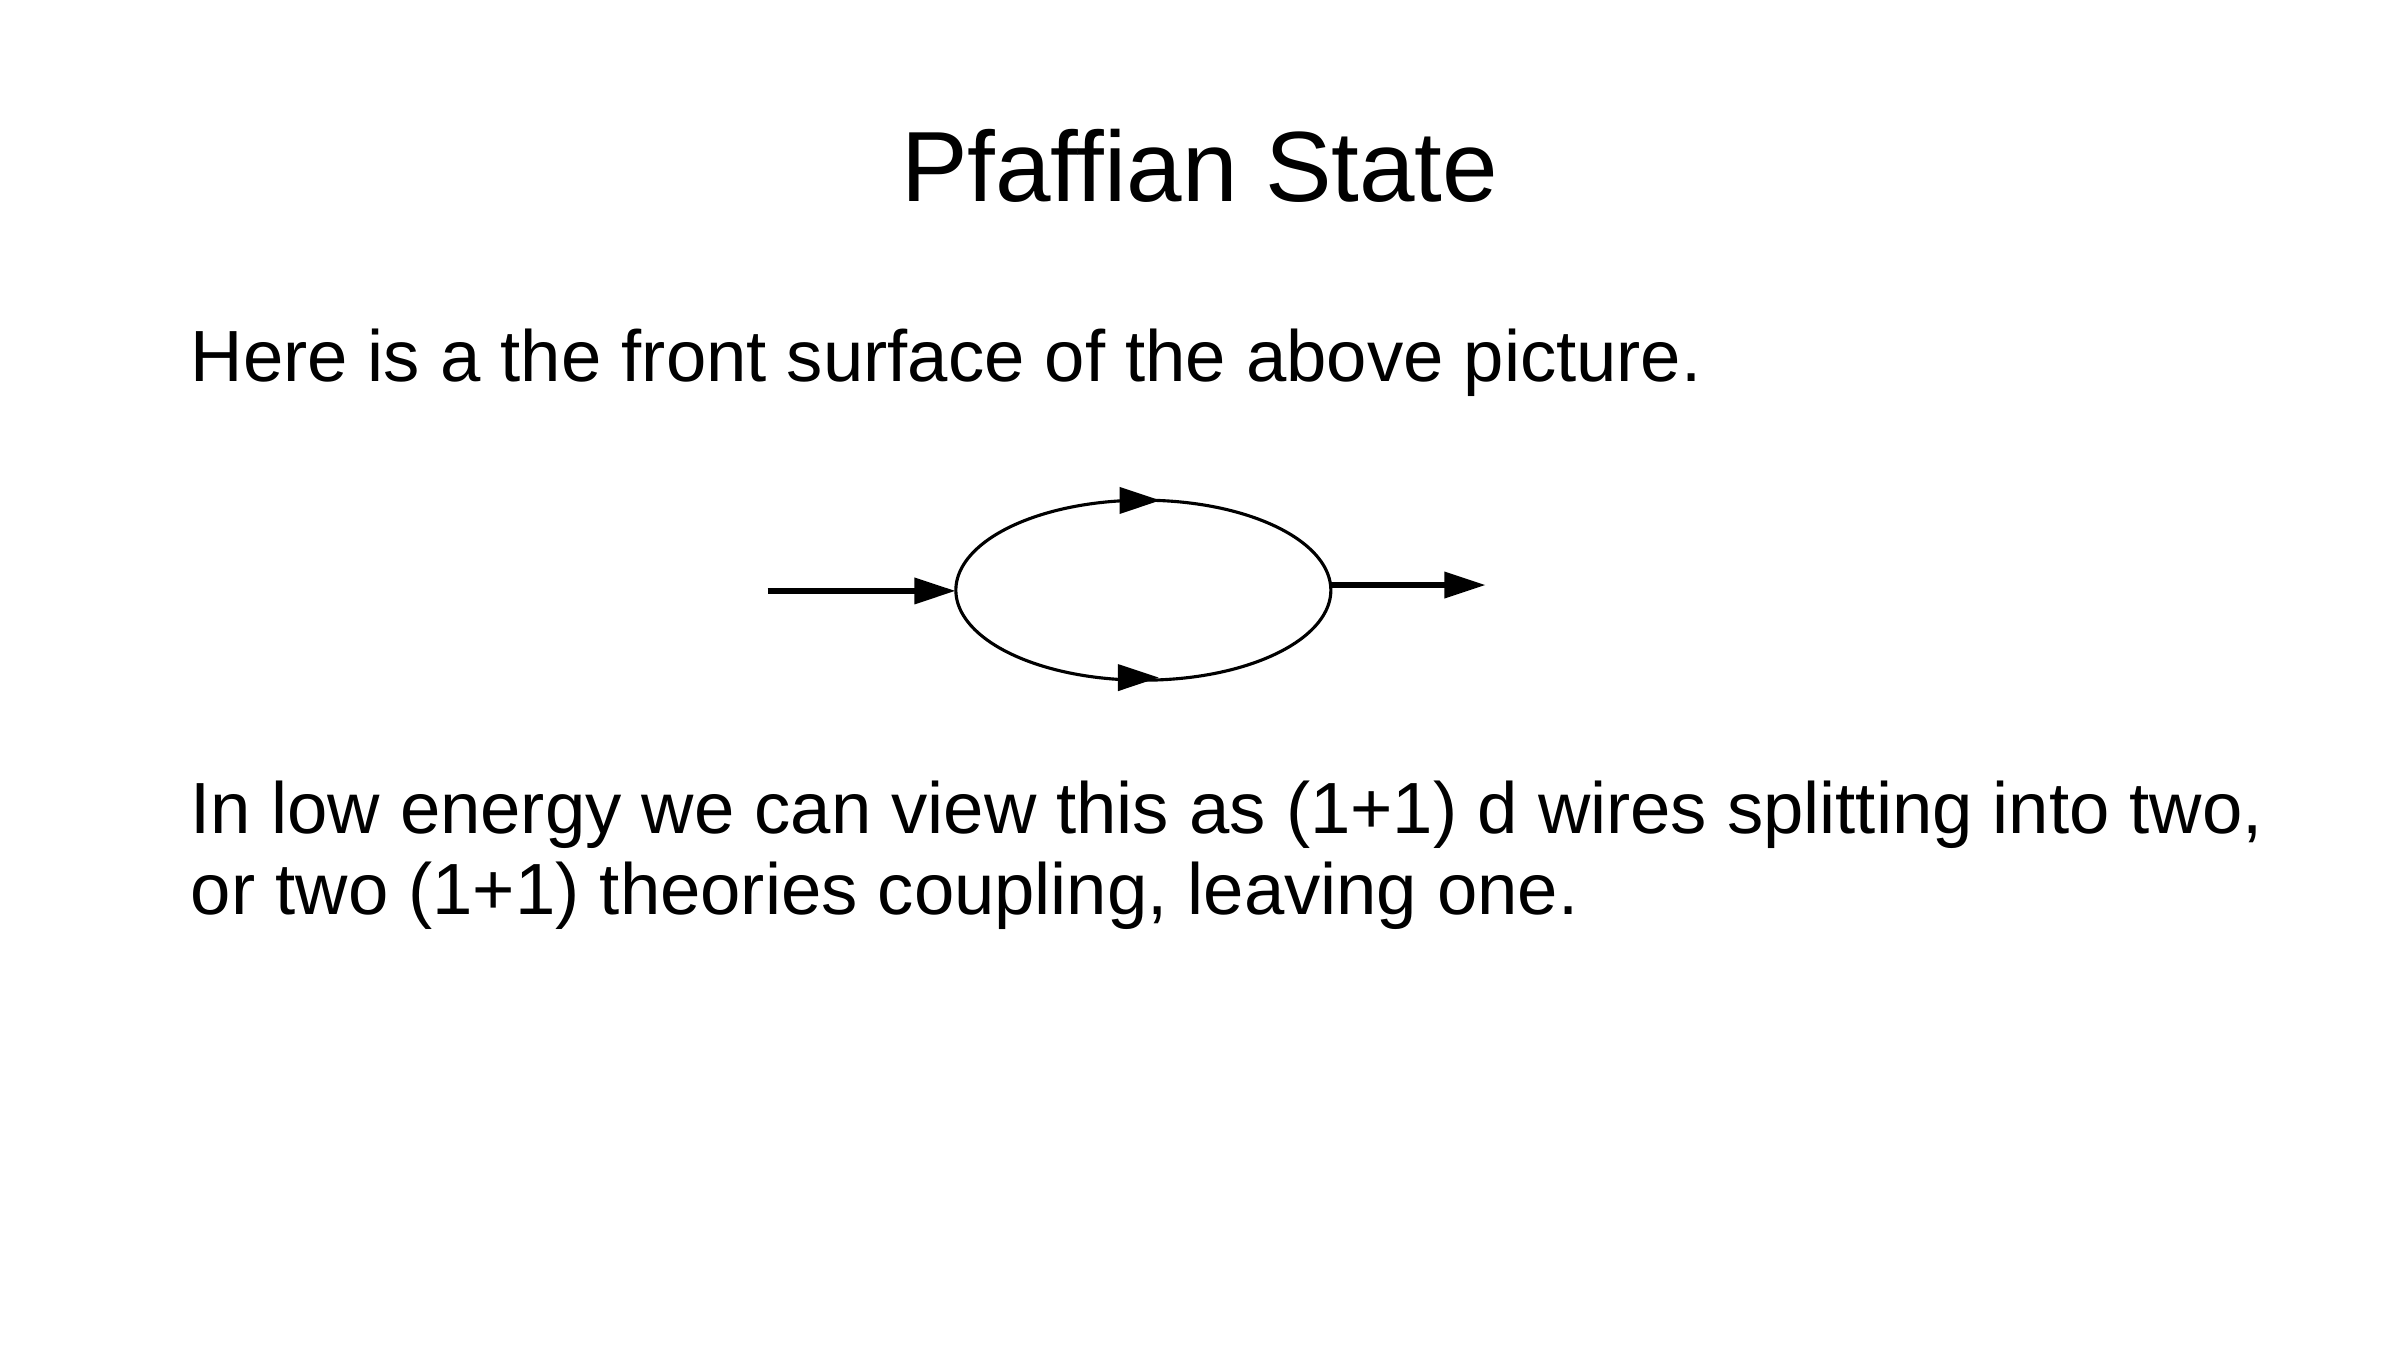

# Pfaffian State
Here is a the front surface of the above picture.
In low energy we can view this as (1+1) d wires splitting into two, or two (1+1) theories coupling, leaving one.